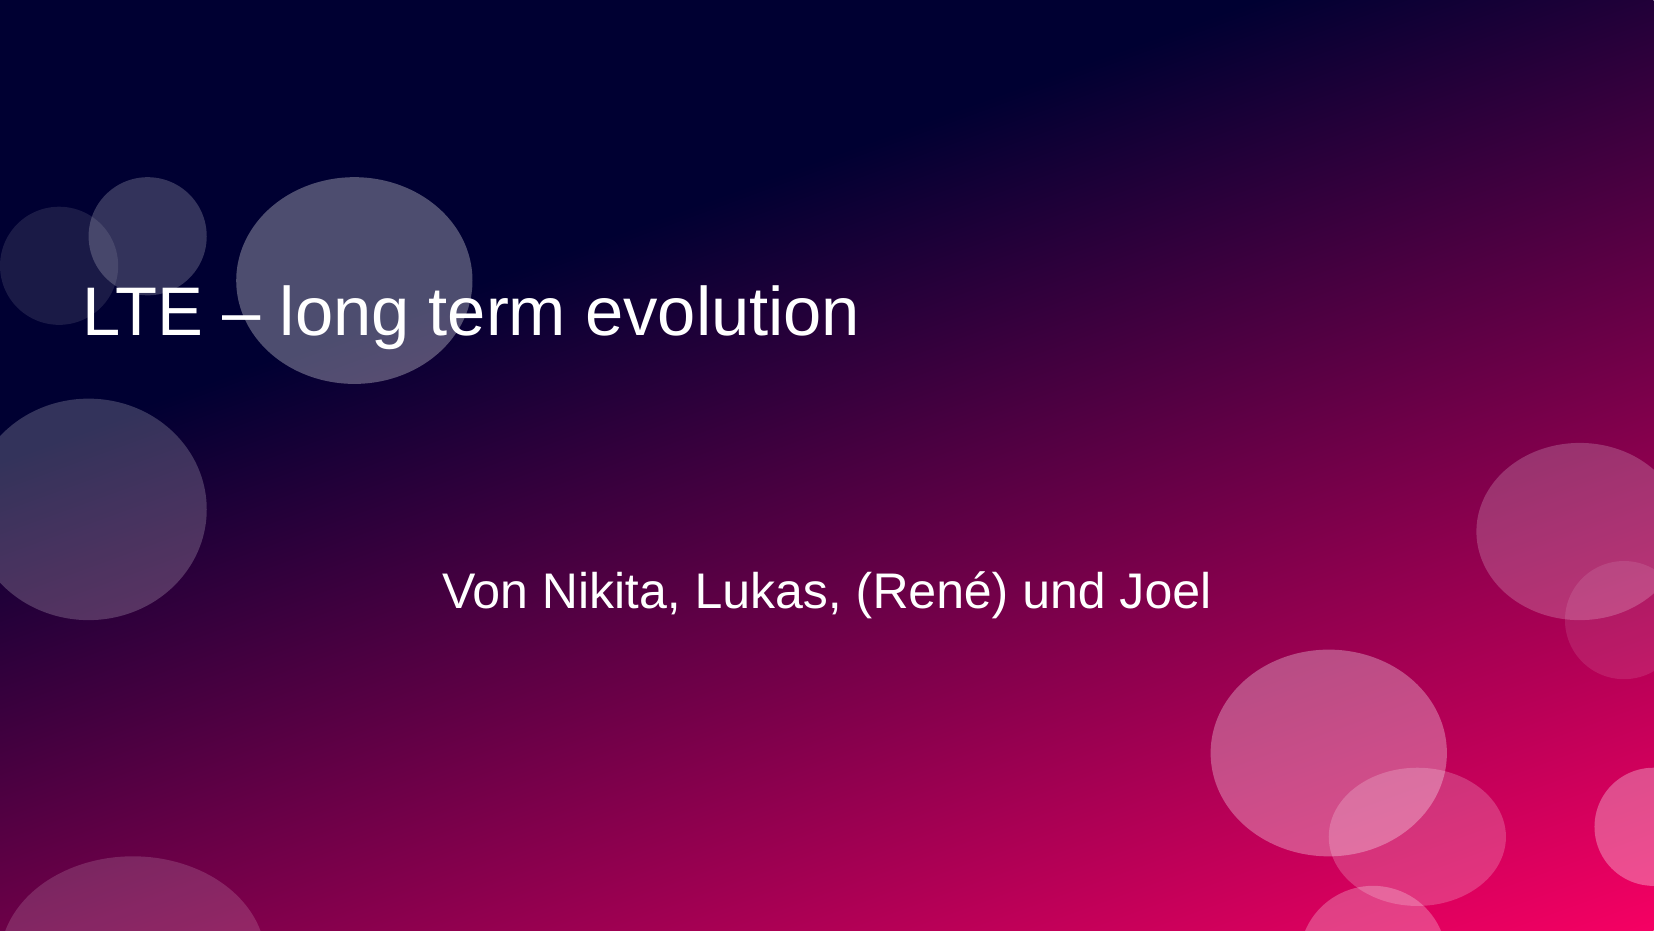

# LTE – long term evolution
Von Nikita, Lukas, (René) und Joel